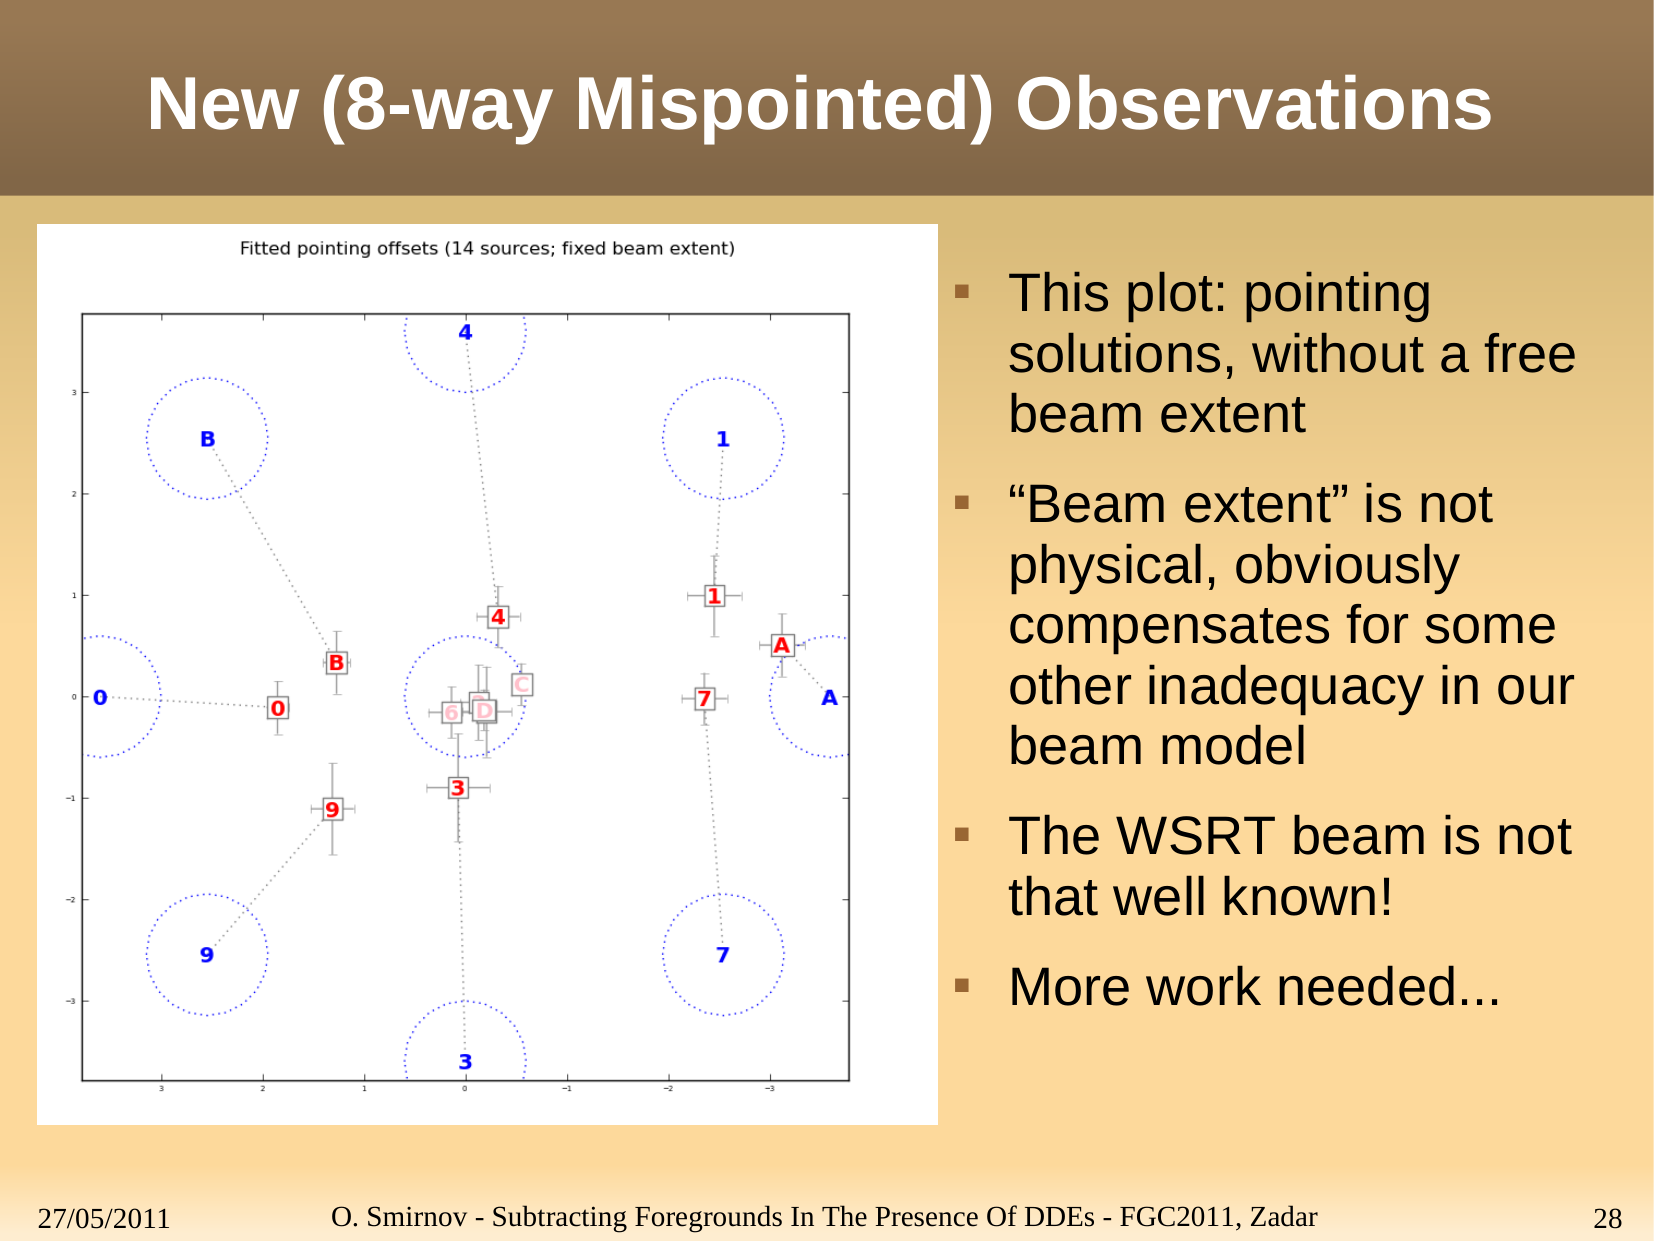

# New (8-way Mispointed) Observations
This plot: pointing solutions, without a free beam extent
“Beam extent” is not physical, obviously compensates for some other inadequacy in our beam model
The WSRT beam is not that well known!
More work needed...
O. Smirnov - Subtracting Foregrounds In The Presence Of DDEs - FGC2011, Zadar
27/05/2011
28